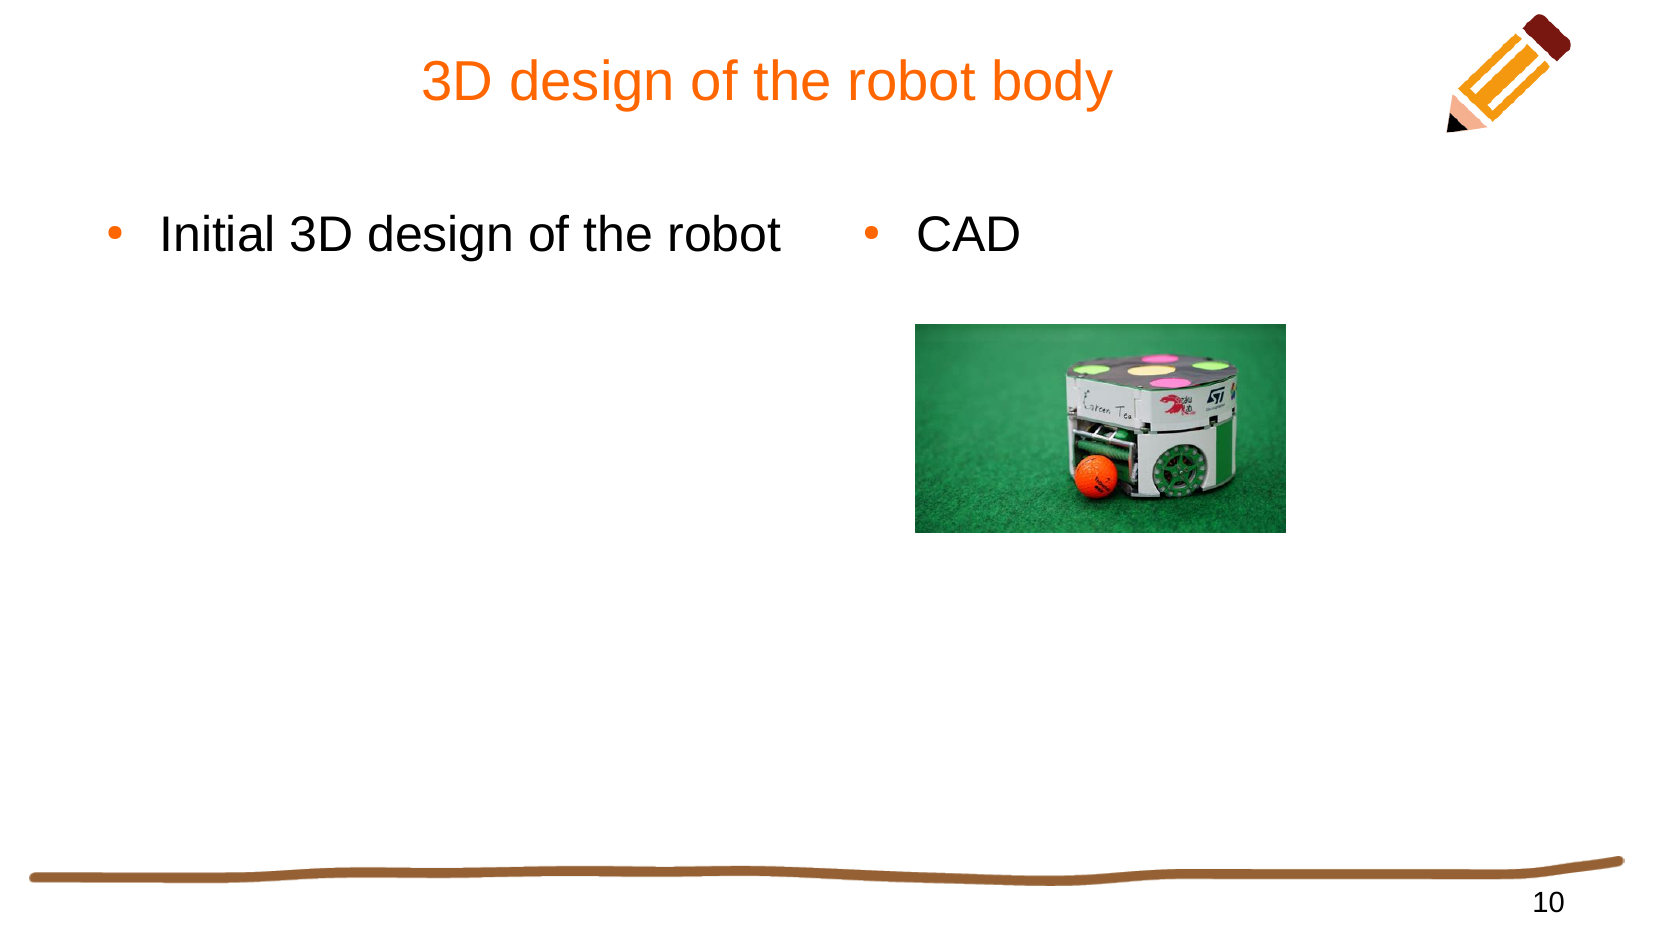

# 3D design of the robot body
Initial 3D design of the robot
CAD
10